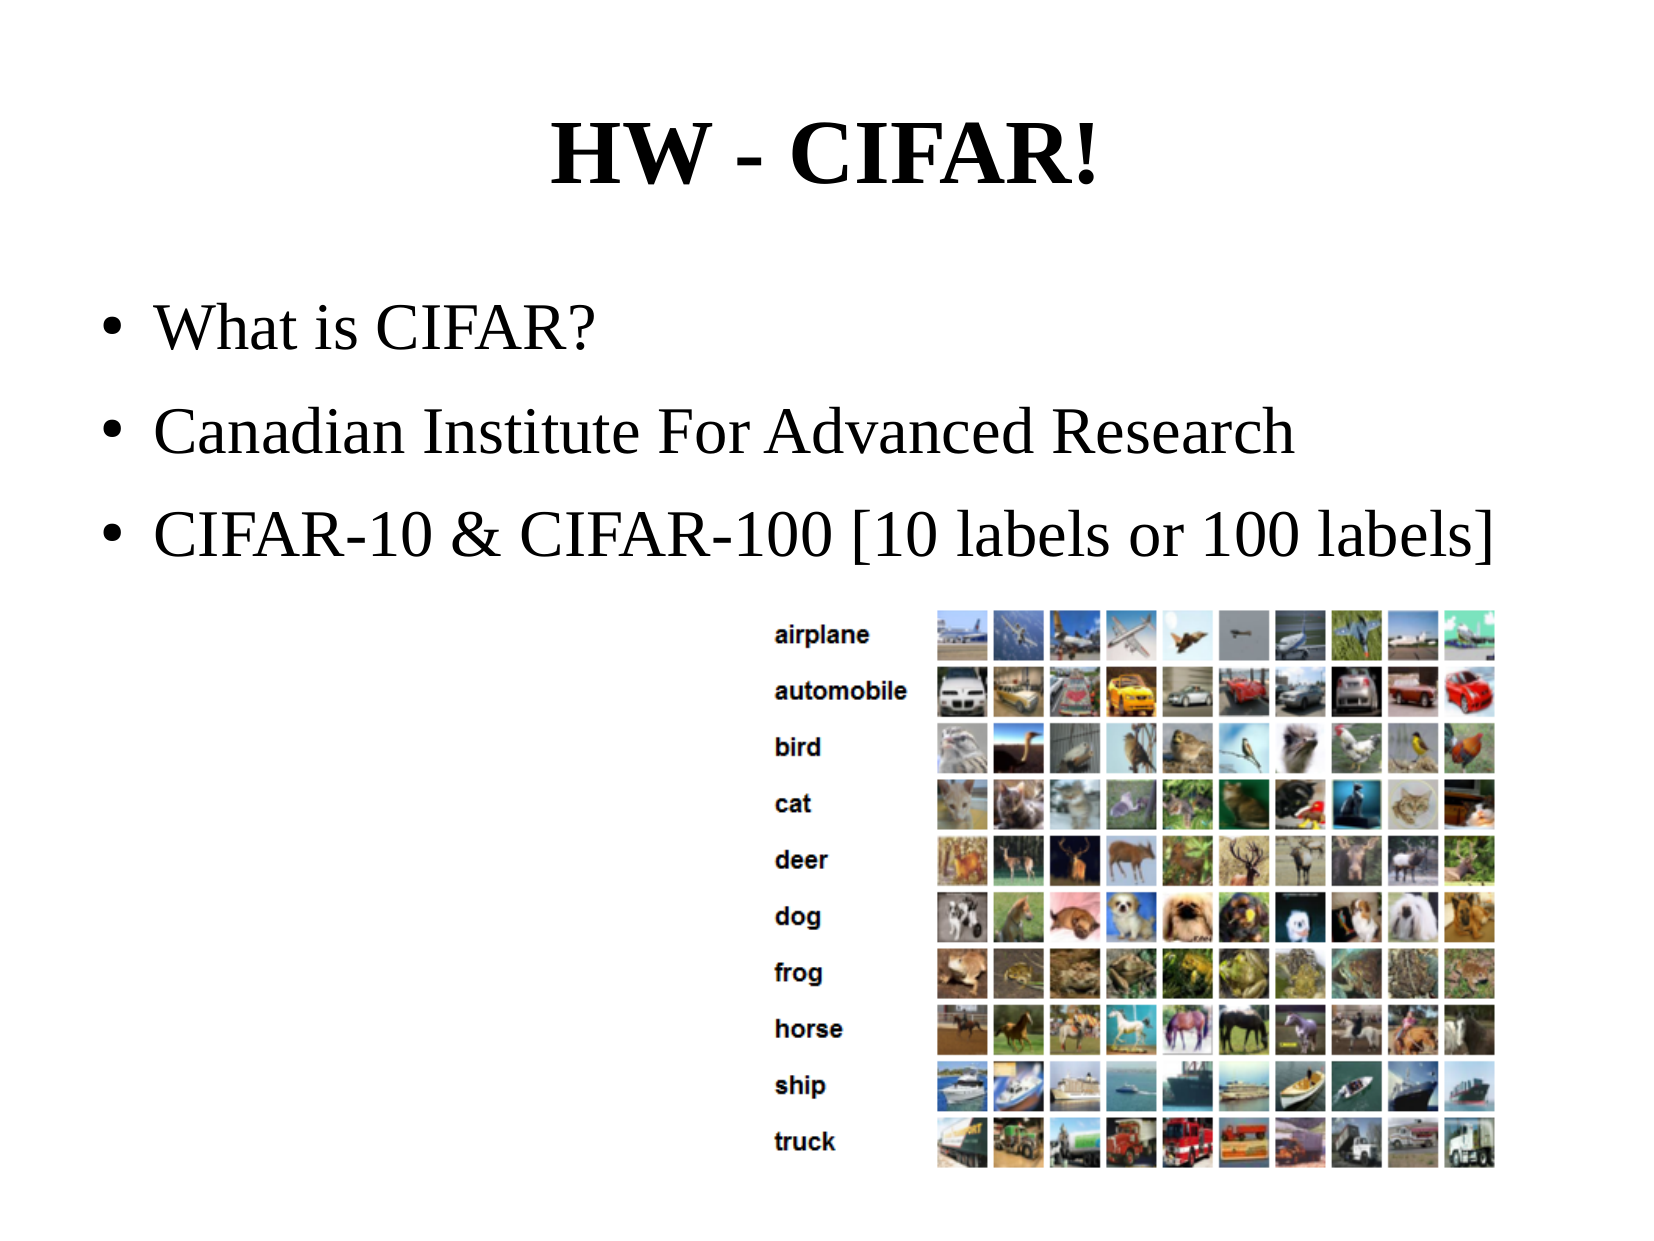

# HW - CIFAR!
What is CIFAR?
Canadian Institute For Advanced Research
CIFAR-10 & CIFAR-100 [10 labels or 100 labels]